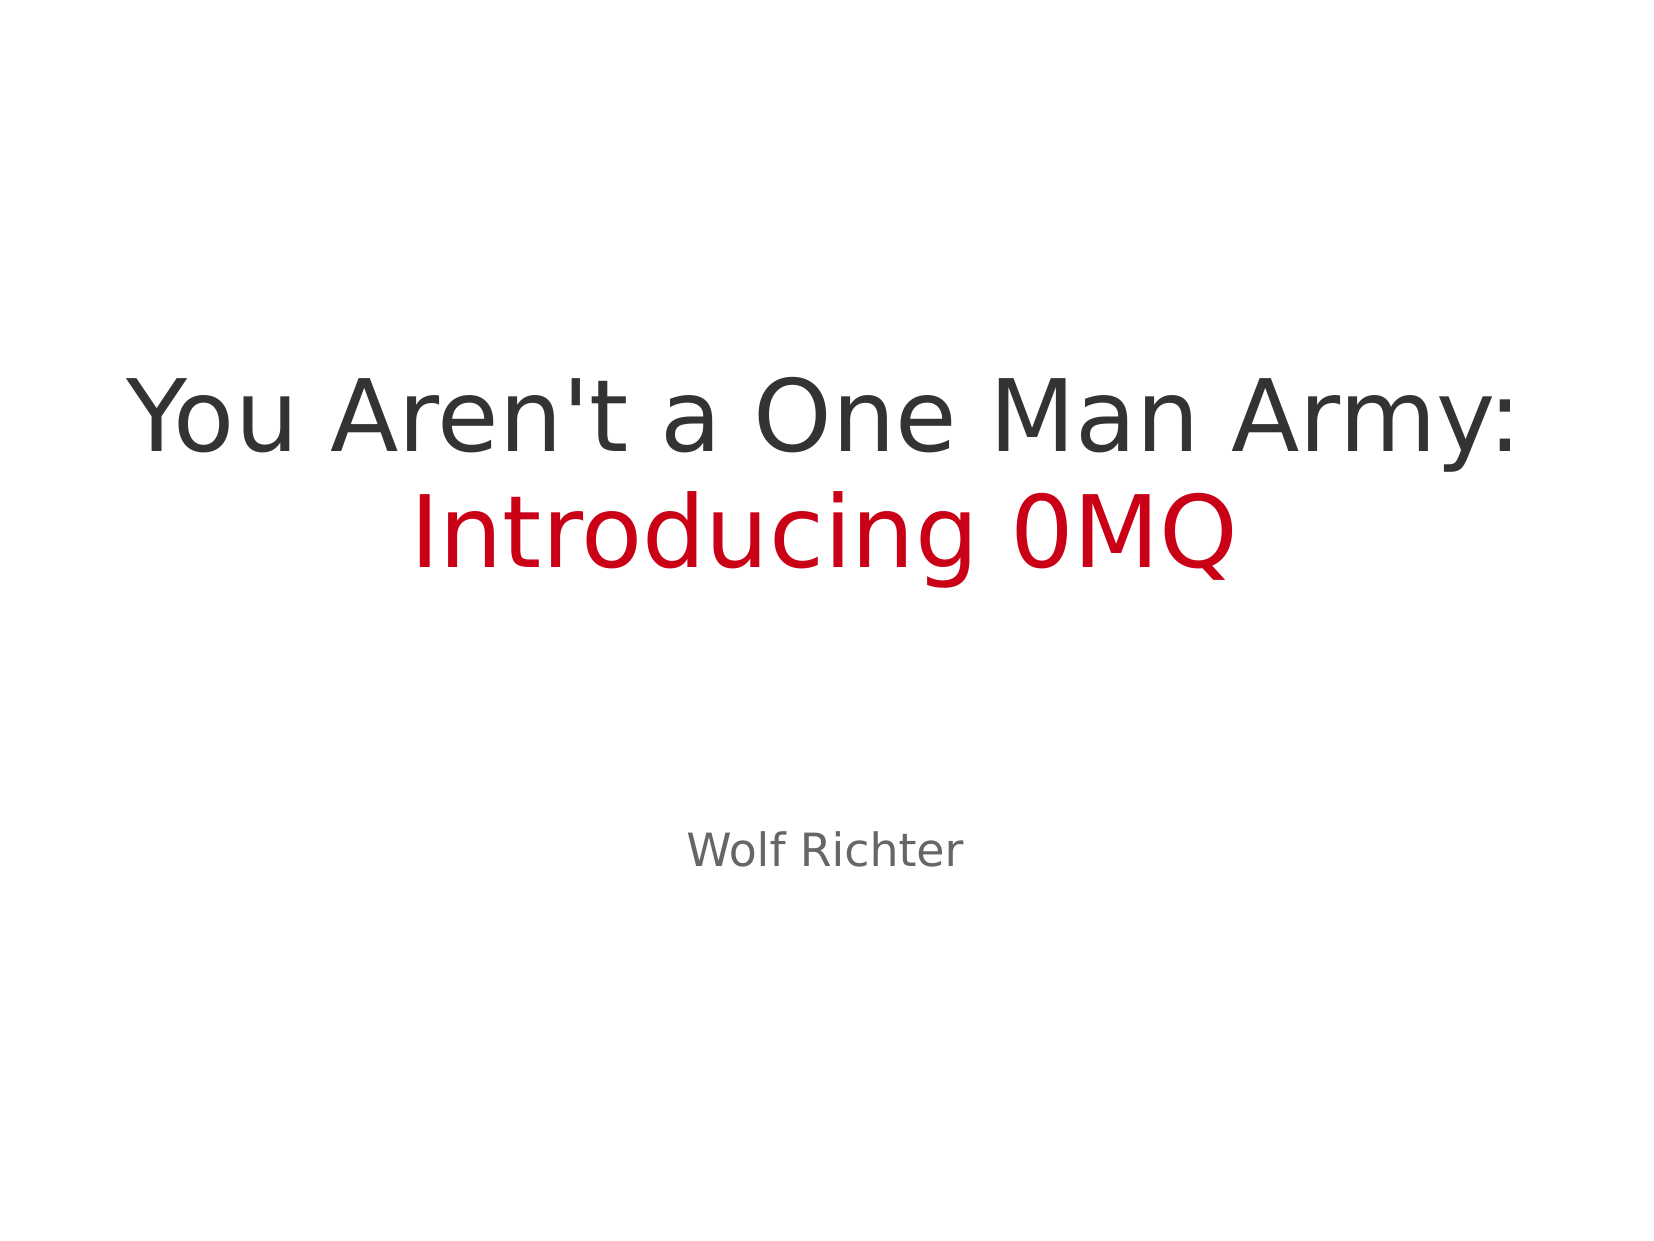

# You Aren't a One Man Army: Introducing 0MQ
Wolf Richter